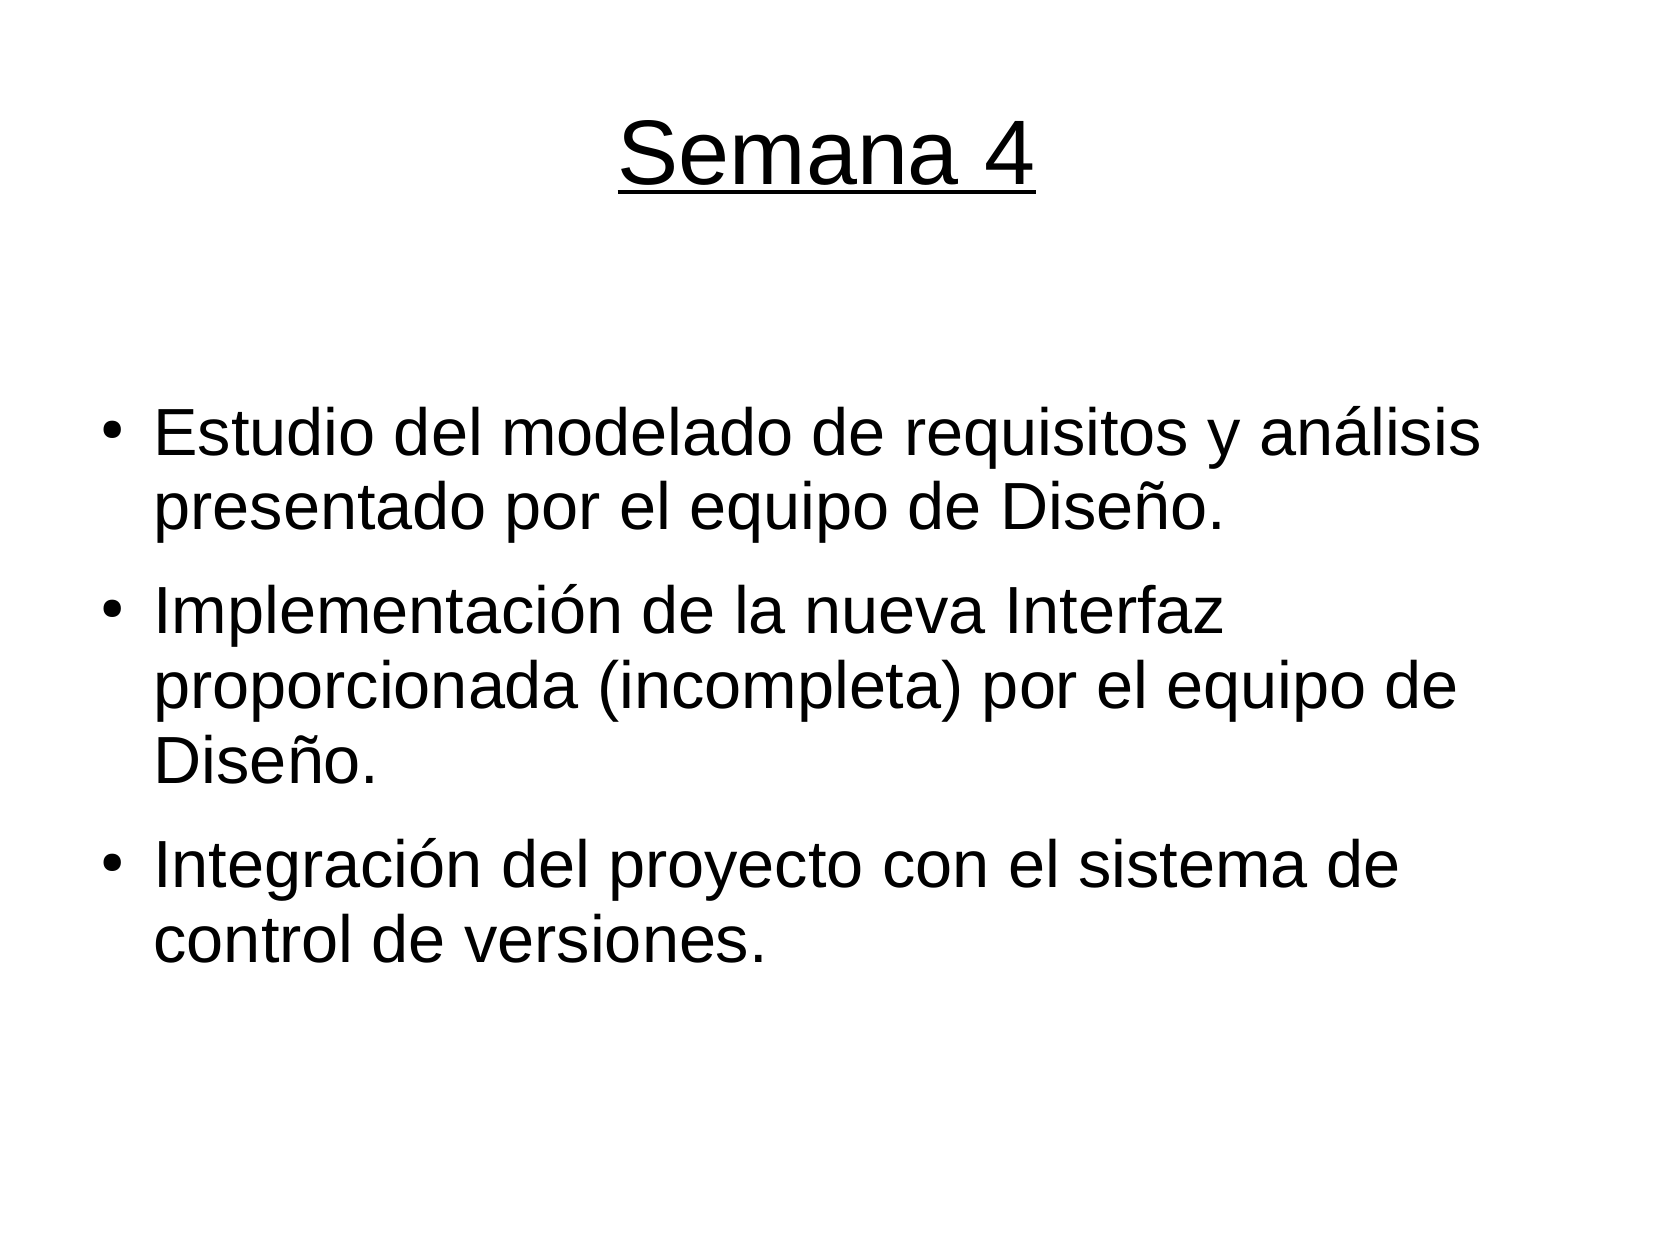

# Semana 4
Estudio del modelado de requisitos y análisis presentado por el equipo de Diseño.
Implementación de la nueva Interfaz proporcionada (incompleta) por el equipo de Diseño.
Integración del proyecto con el sistema de control de versiones.